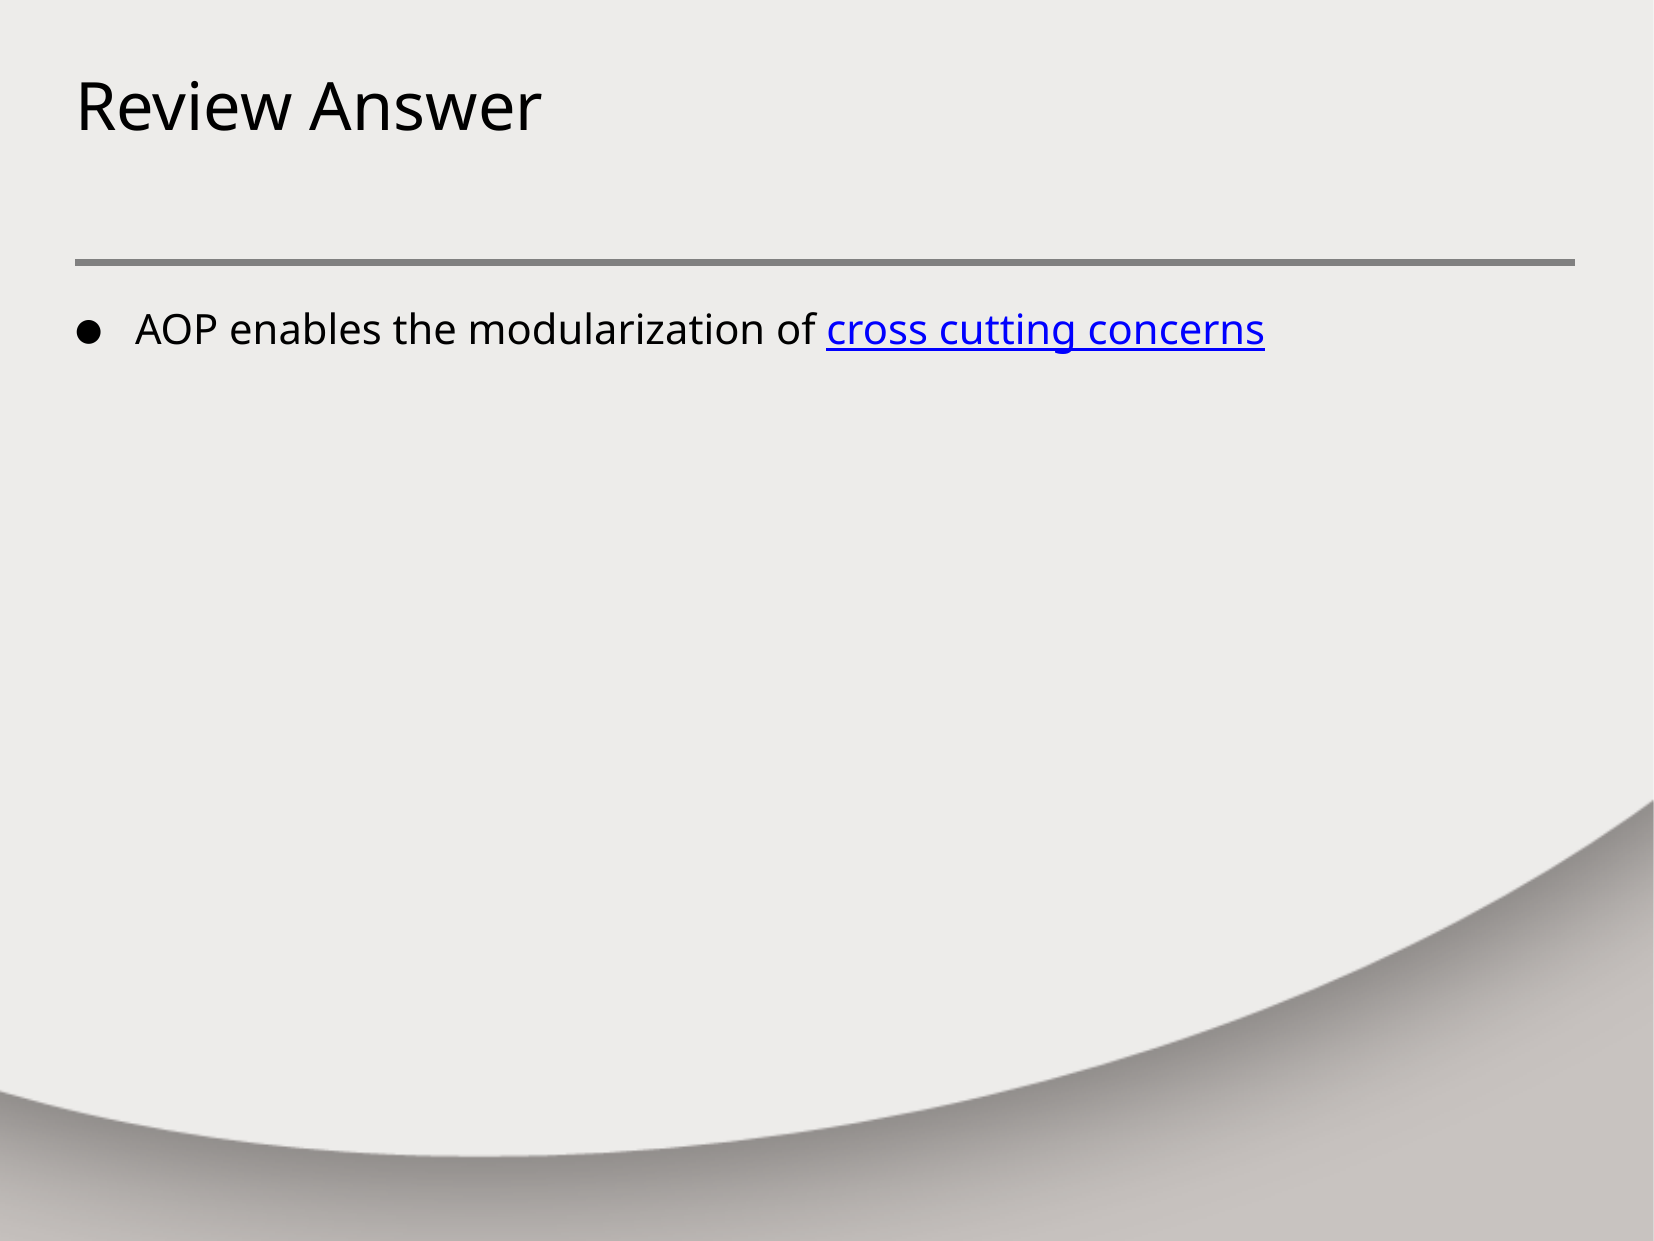

# Review Answer
AOP enables the modularization of cross cutting concerns